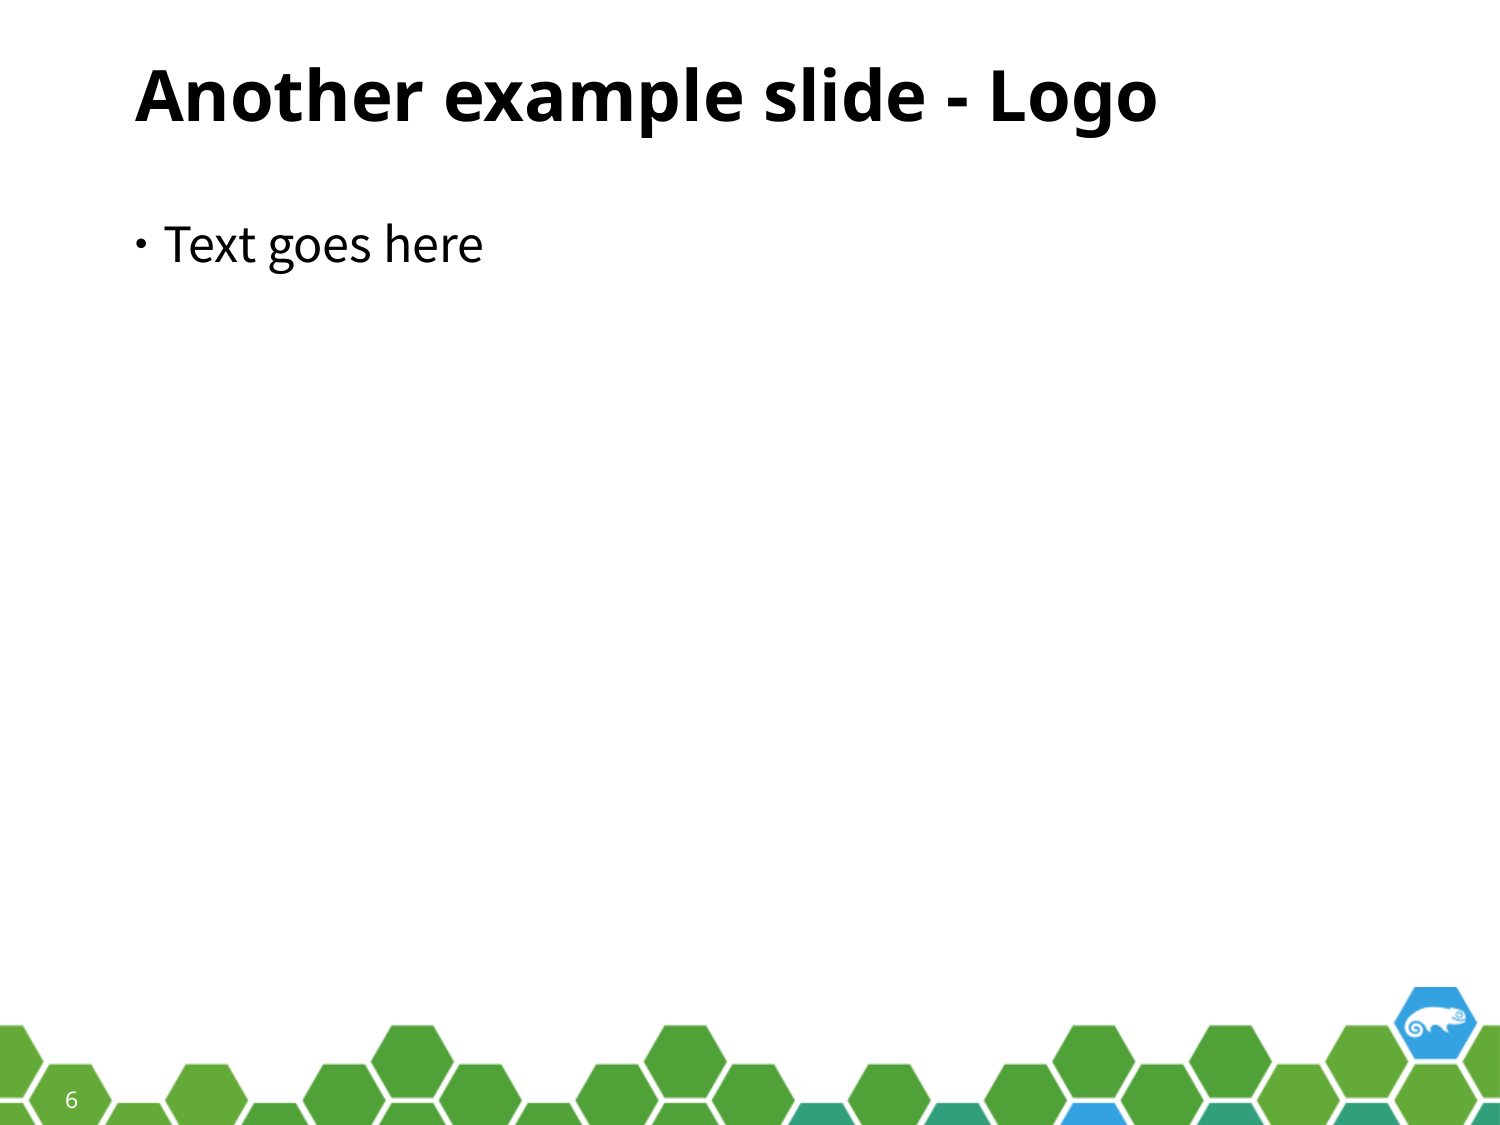

# Another example slide - Logo
Text goes here